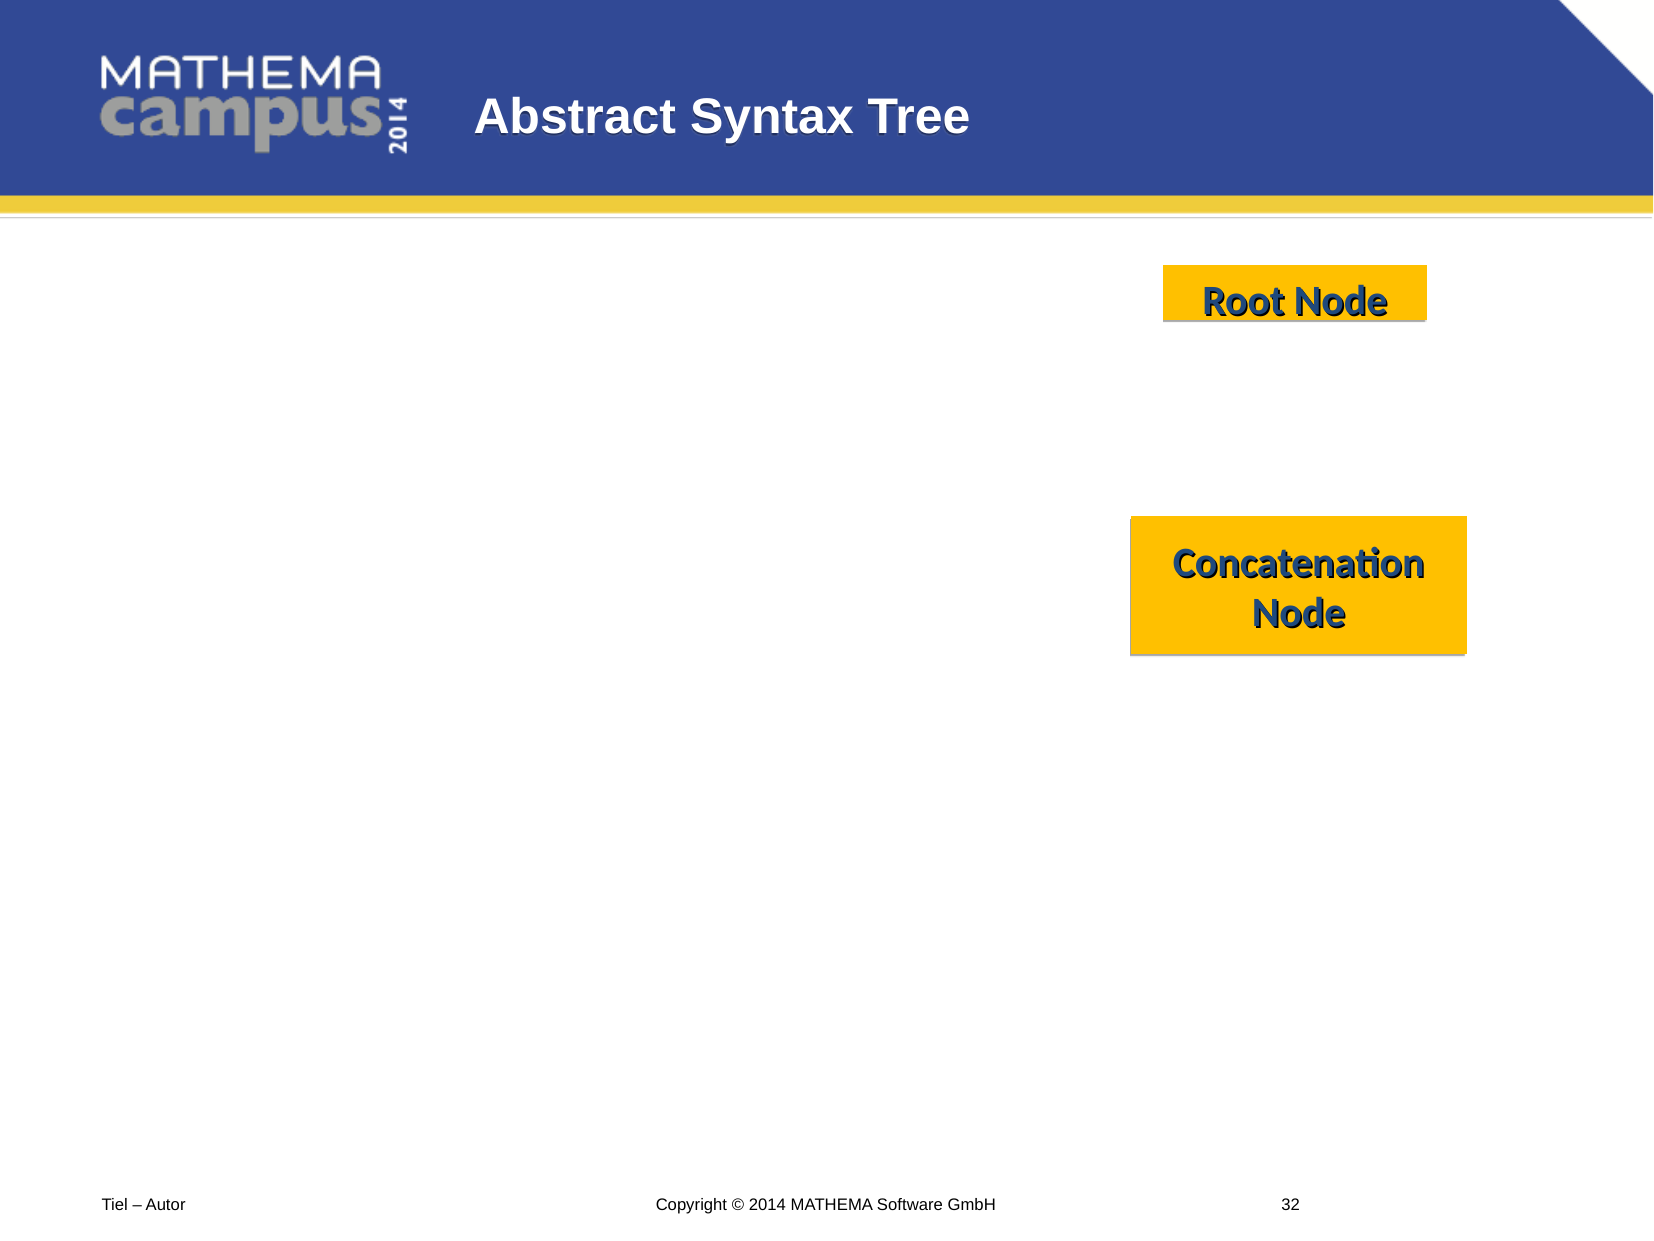

# Abstract Syntax Tree
Root Node
Concatenation
Node